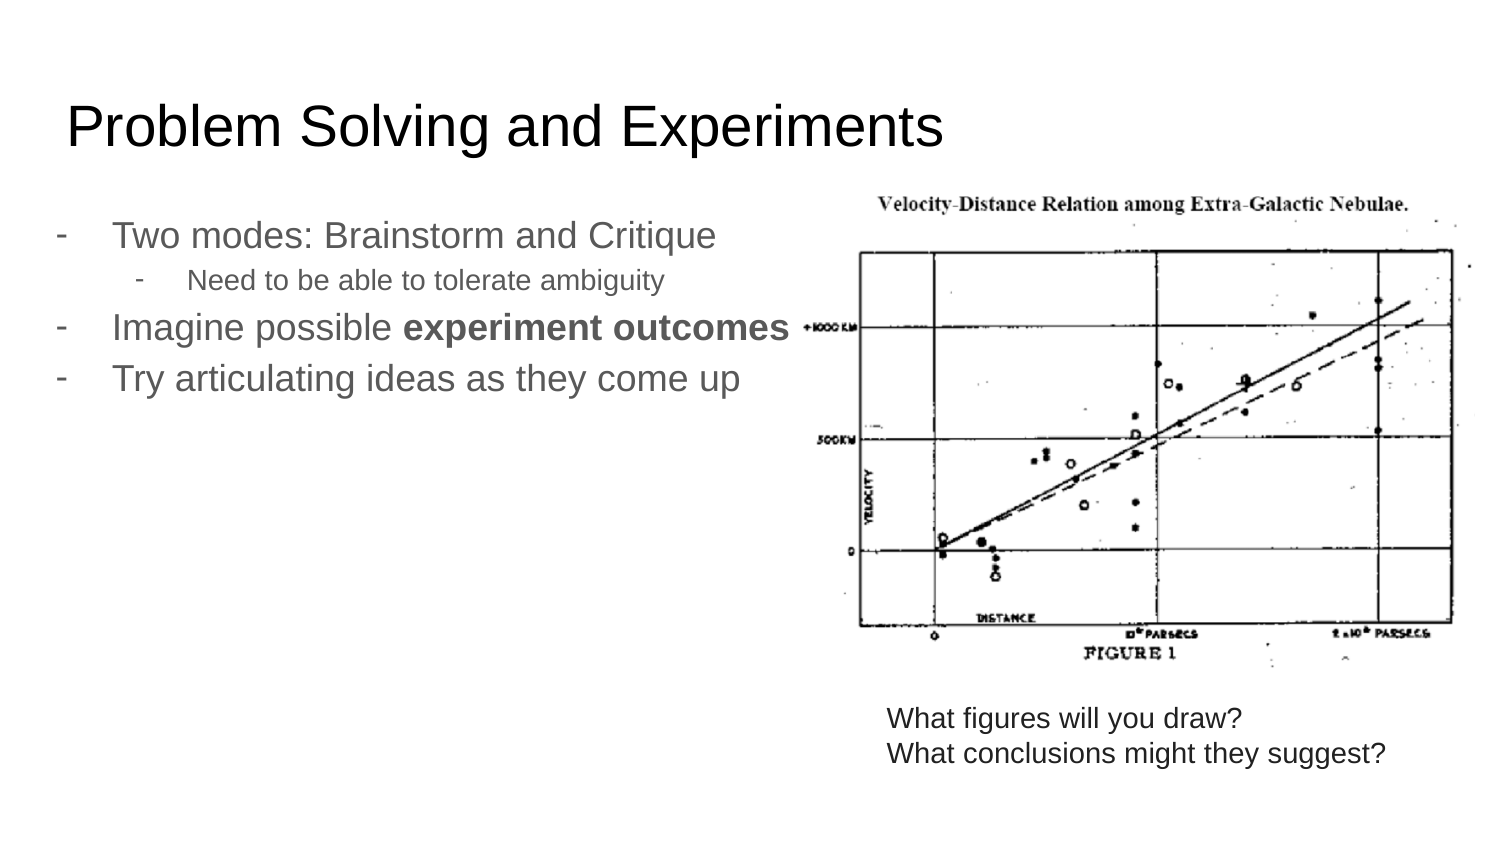

# Problem Solving and Experiments
Two modes: Brainstorm and Critique
Need to be able to tolerate ambiguity
Imagine possible experiment outcomes
Try articulating ideas as they come up
What figures will you draw?
What conclusions might they suggest?